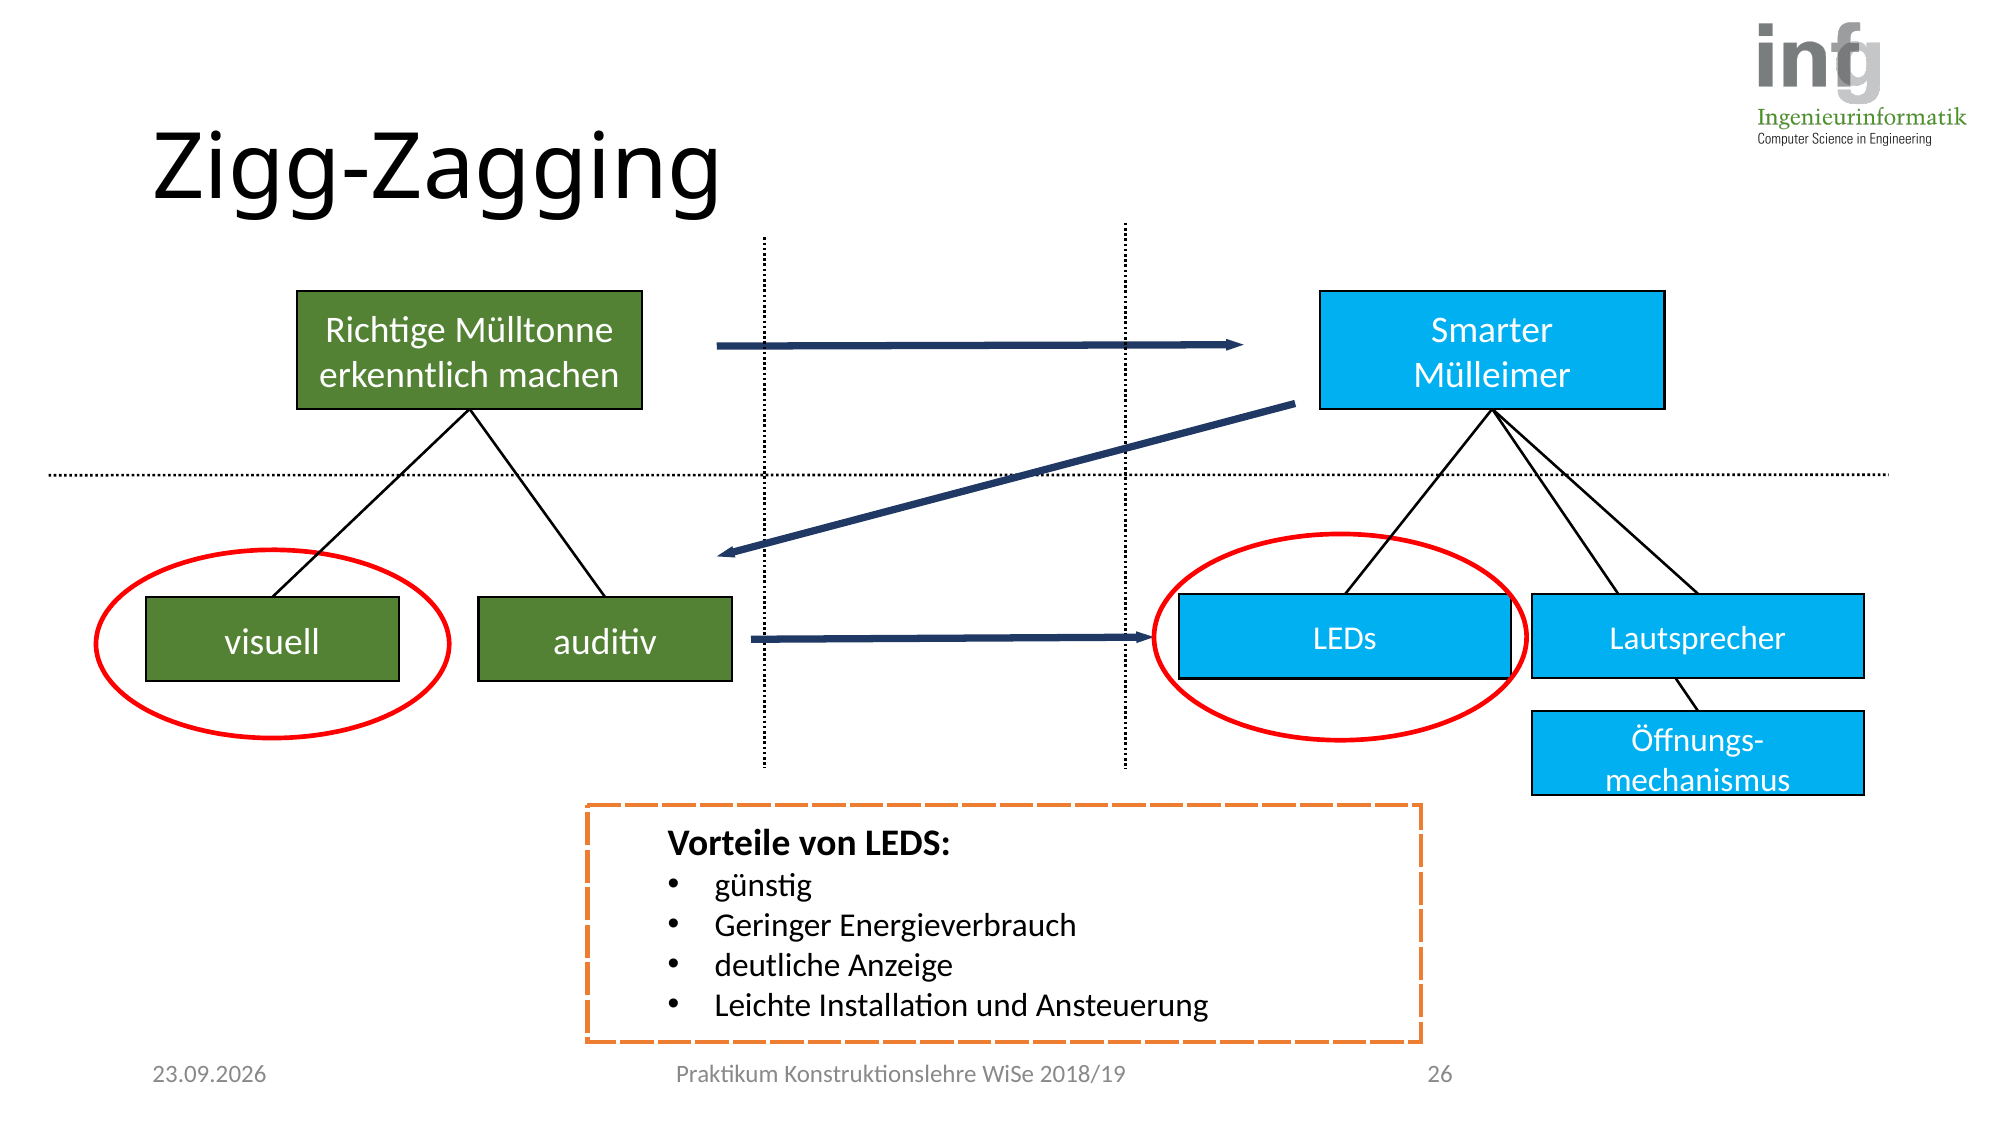

# Zigg-Zagging
Richtige Mülltonne erkenntlich machen
Smarter
Mülleimer
Lautsprecher
LEDs
visuell
auditiv
Öffnungs-mechanismus
Vorteile von LEDS:
günstig
Geringer Energieverbrauch
deutliche Anzeige
Leichte Installation und Ansteuerung
Praktikum Konstruktionslehre WiSe 2018/19